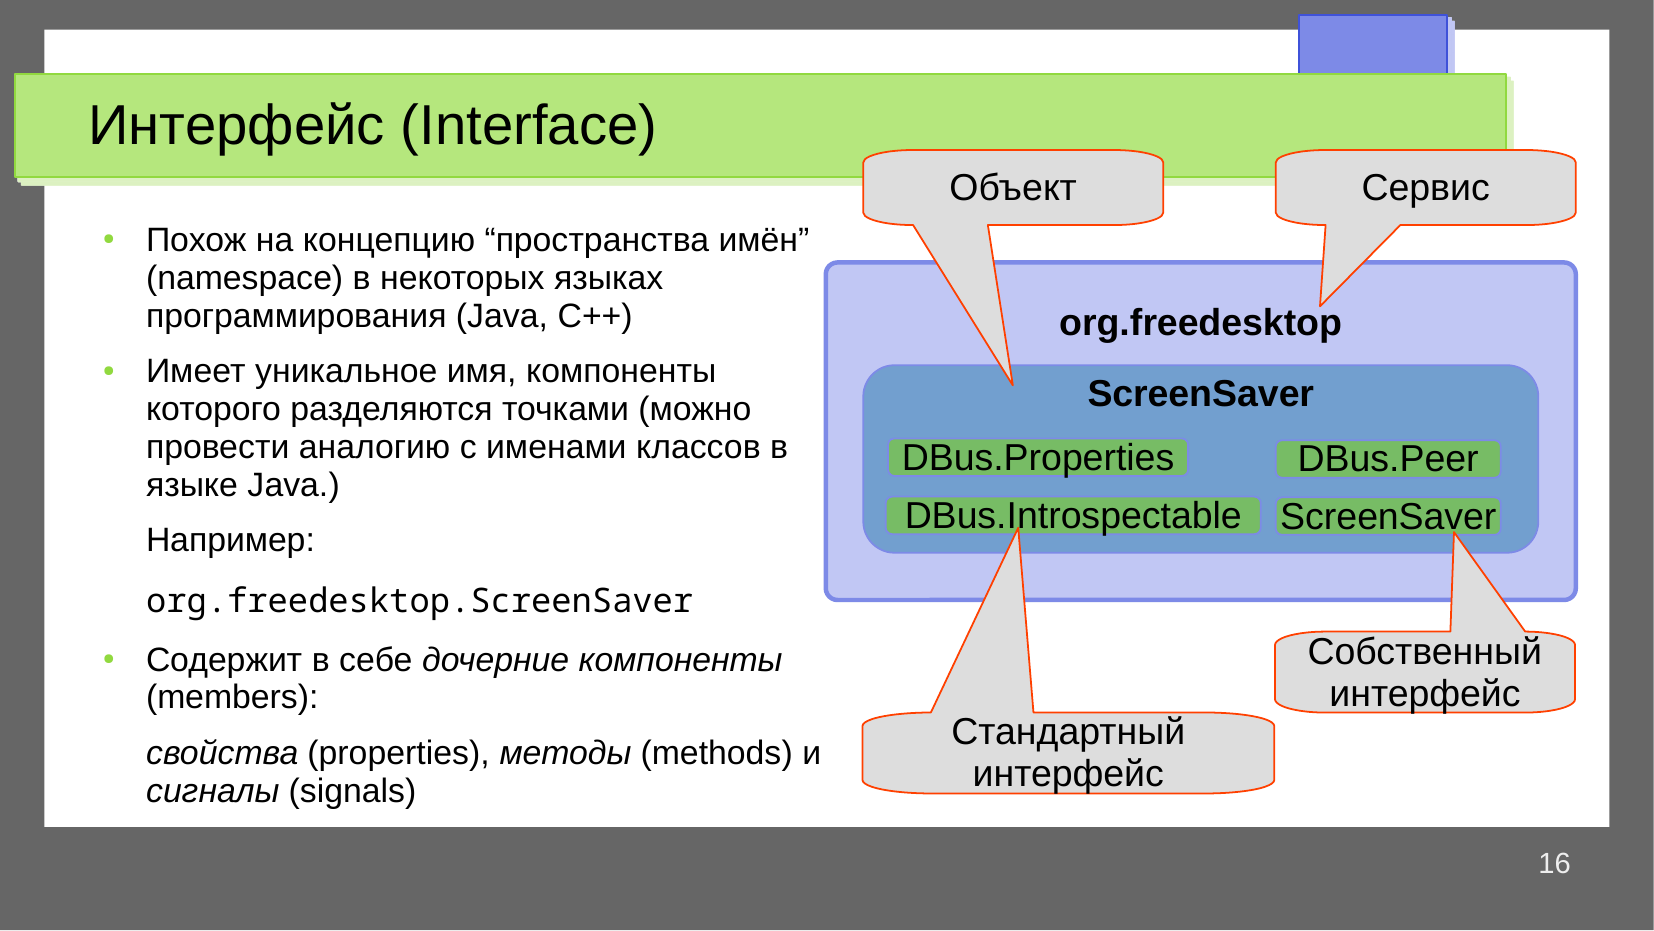

# Интерфейс (Interface)
Объект
Сервис
Похож на концепцию “пространства имён” (namespace) в некоторых языках программирования (Java, C++)
Имеет уникальное имя, компоненты которого разделяются точками (можно провести аналогию с именами классов в языке Java.)
Например:
org.freedesktop.ScreenSaver
Содержит в себе дочерние компоненты (members):
свойства (properties), методы (methods) и сигналы (signals)
org.freedesktop
ScreenSaver
DBus.Properties
DBus.Peer
DBus.Introspectable
ScreenSaver
Собственный интерфейс
Стандартный интерфейс
16